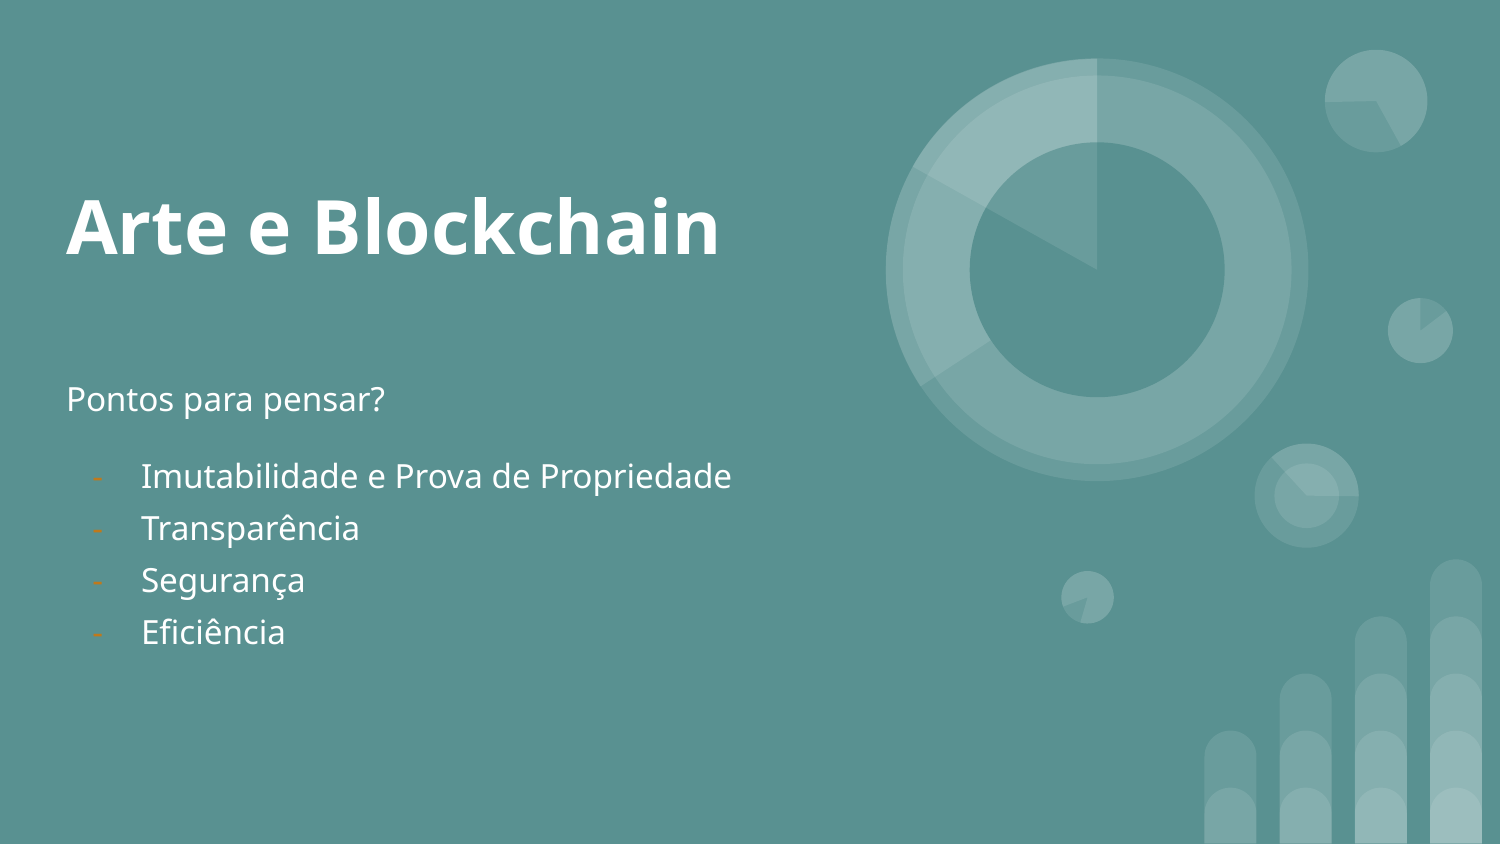

# Arte e Blockchain
Pontos para pensar?
Imutabilidade e Prova de Propriedade
Transparência
Segurança
Eficiência